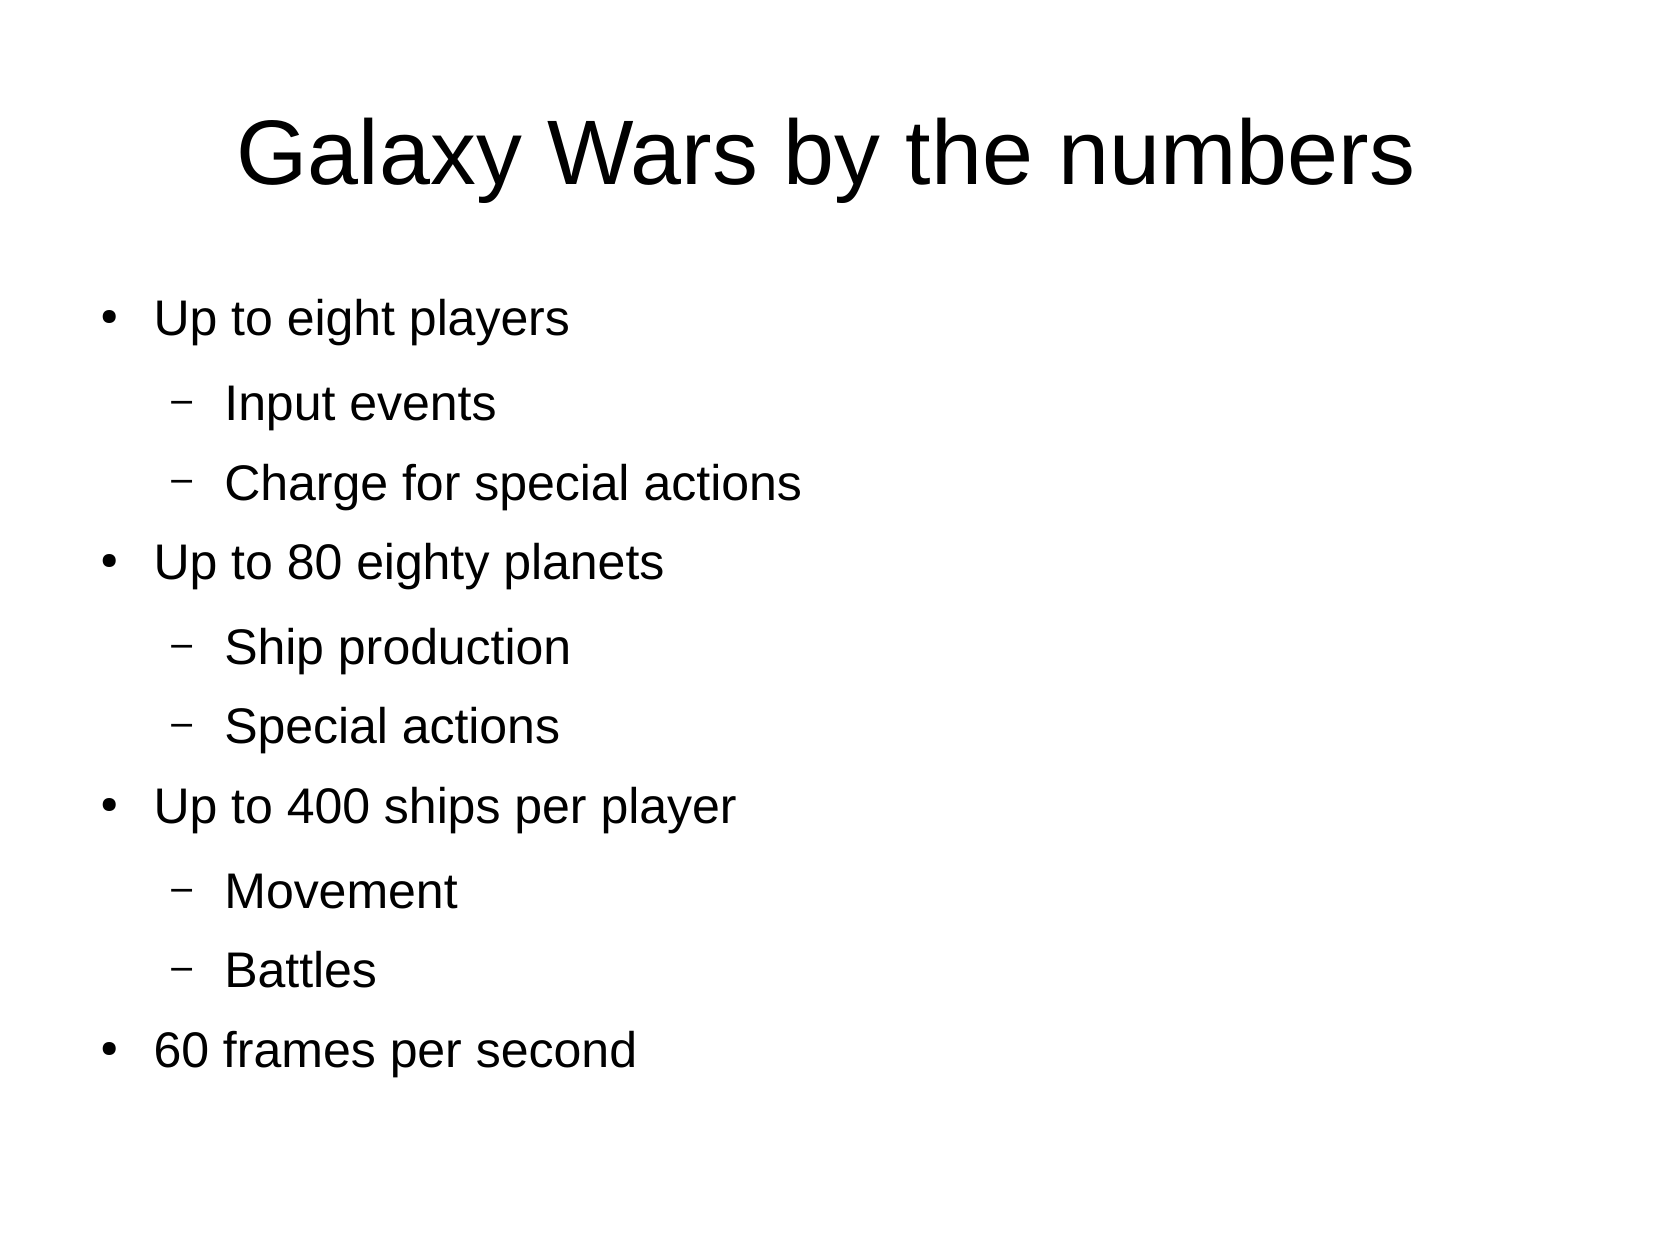

Galaxy Wars by the numbers
# Up to eight players
Input events
Charge for special actions
Up to 80 eighty planets
Ship production
Special actions
Up to 400 ships per player
Movement
Battles
60 frames per second